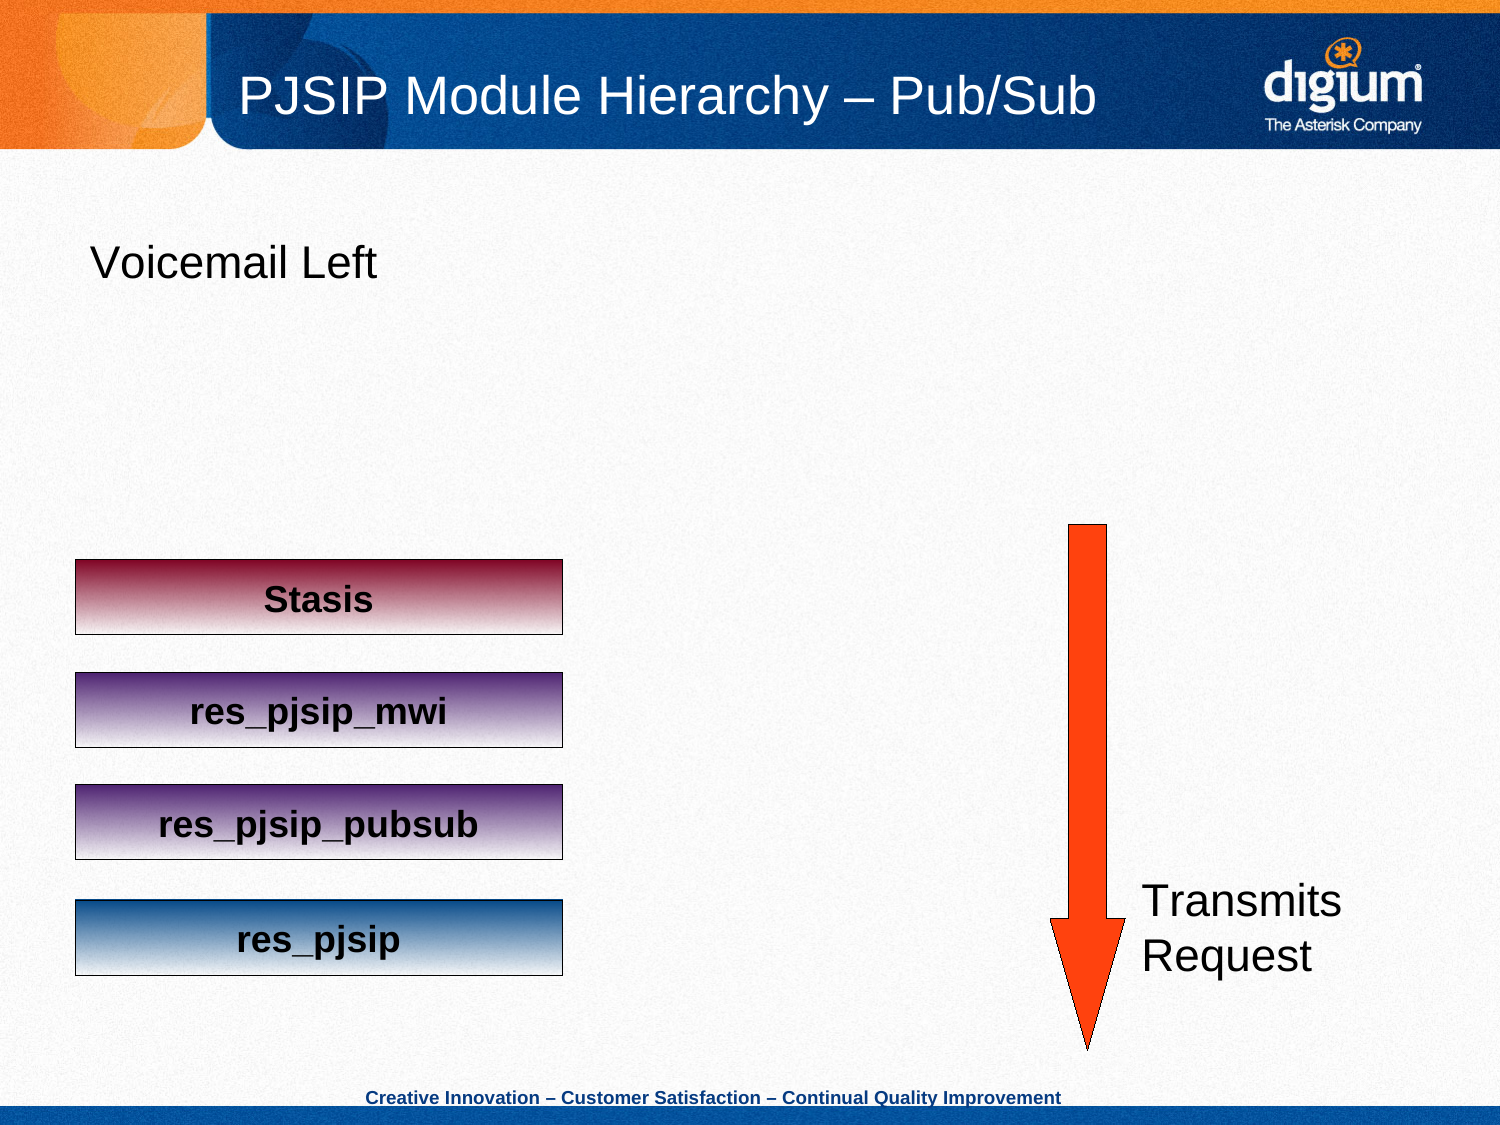

# PJSIP Module Hierarchy – Pub/Sub
Voicemail Left
Stasis
res_pjsip_mwi
res_pjsip_pubsub
Transmits Request
res_pjsip